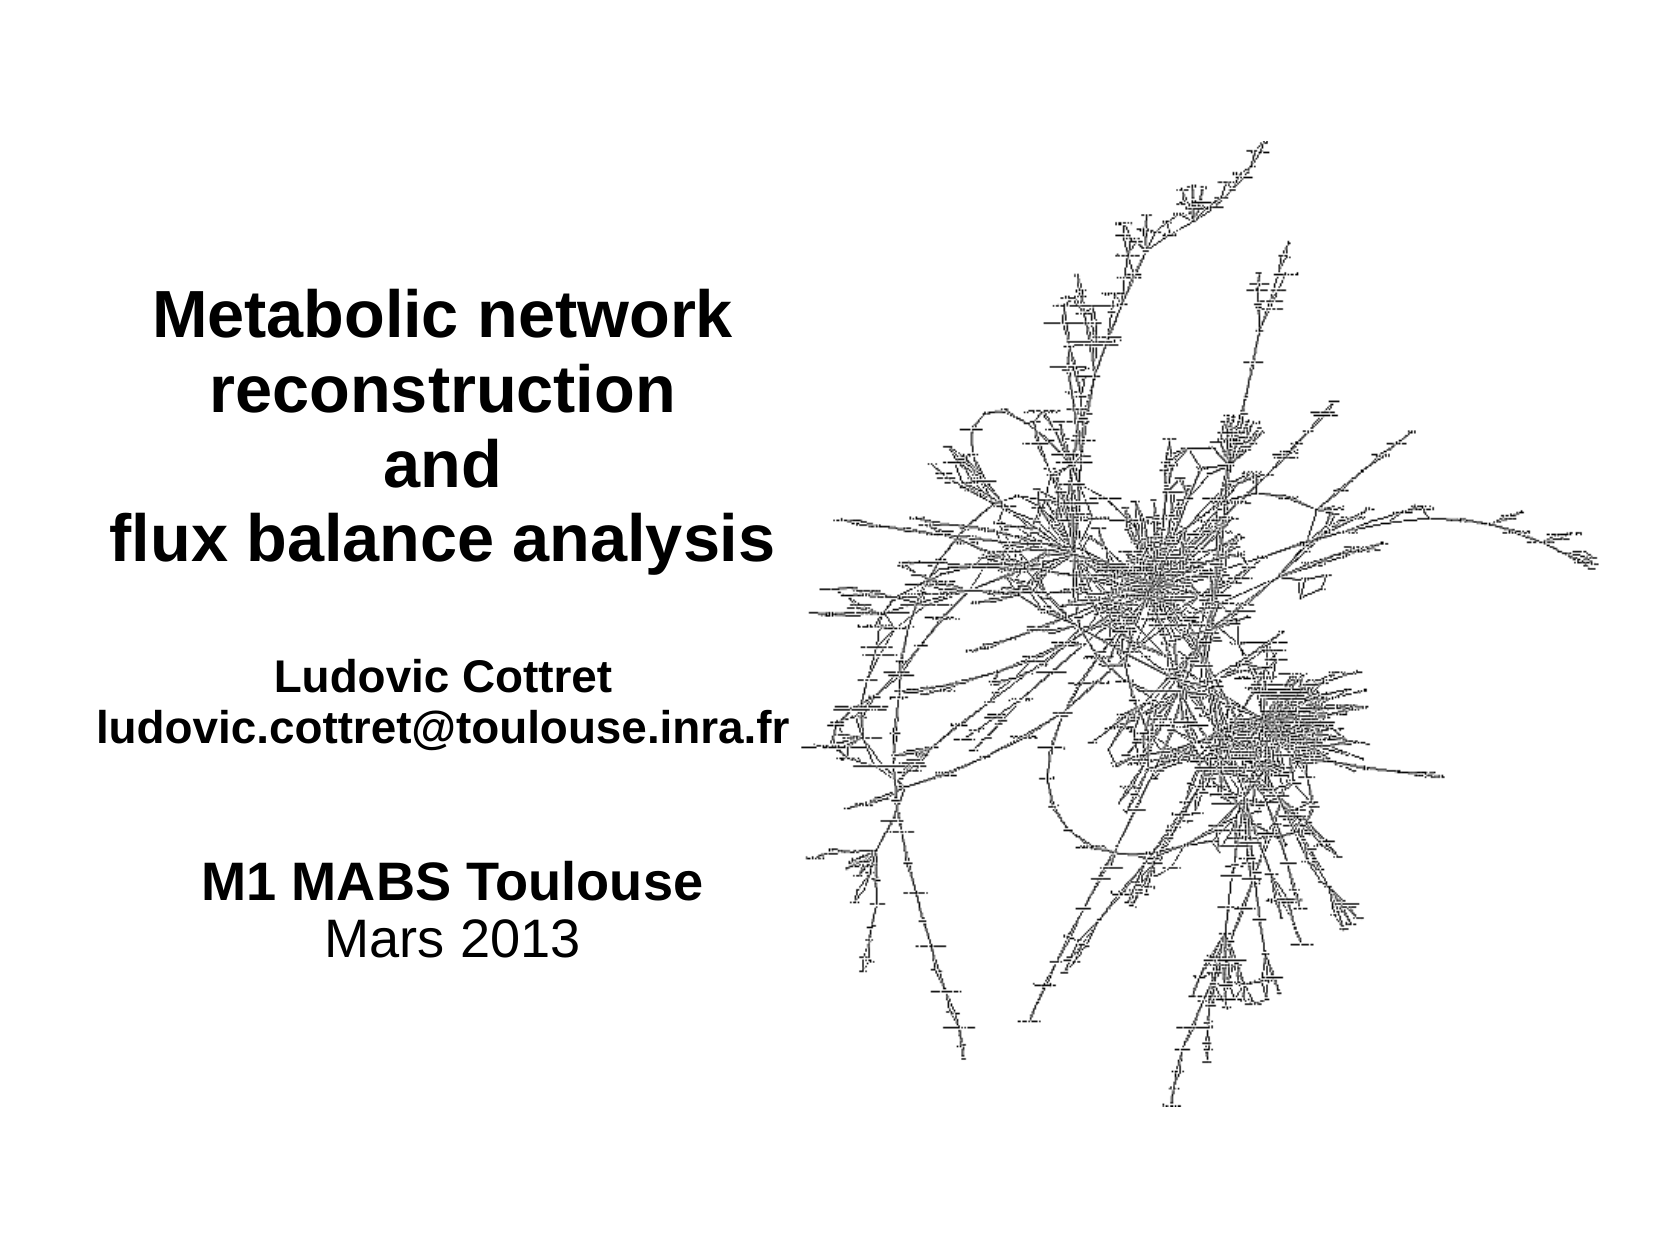

Metabolic network
reconstruction
and
flux balance analysis
Ludovic Cottret
ludovic.cottret@toulouse.inra.fr
M1 MABS Toulouse
Mars 2013